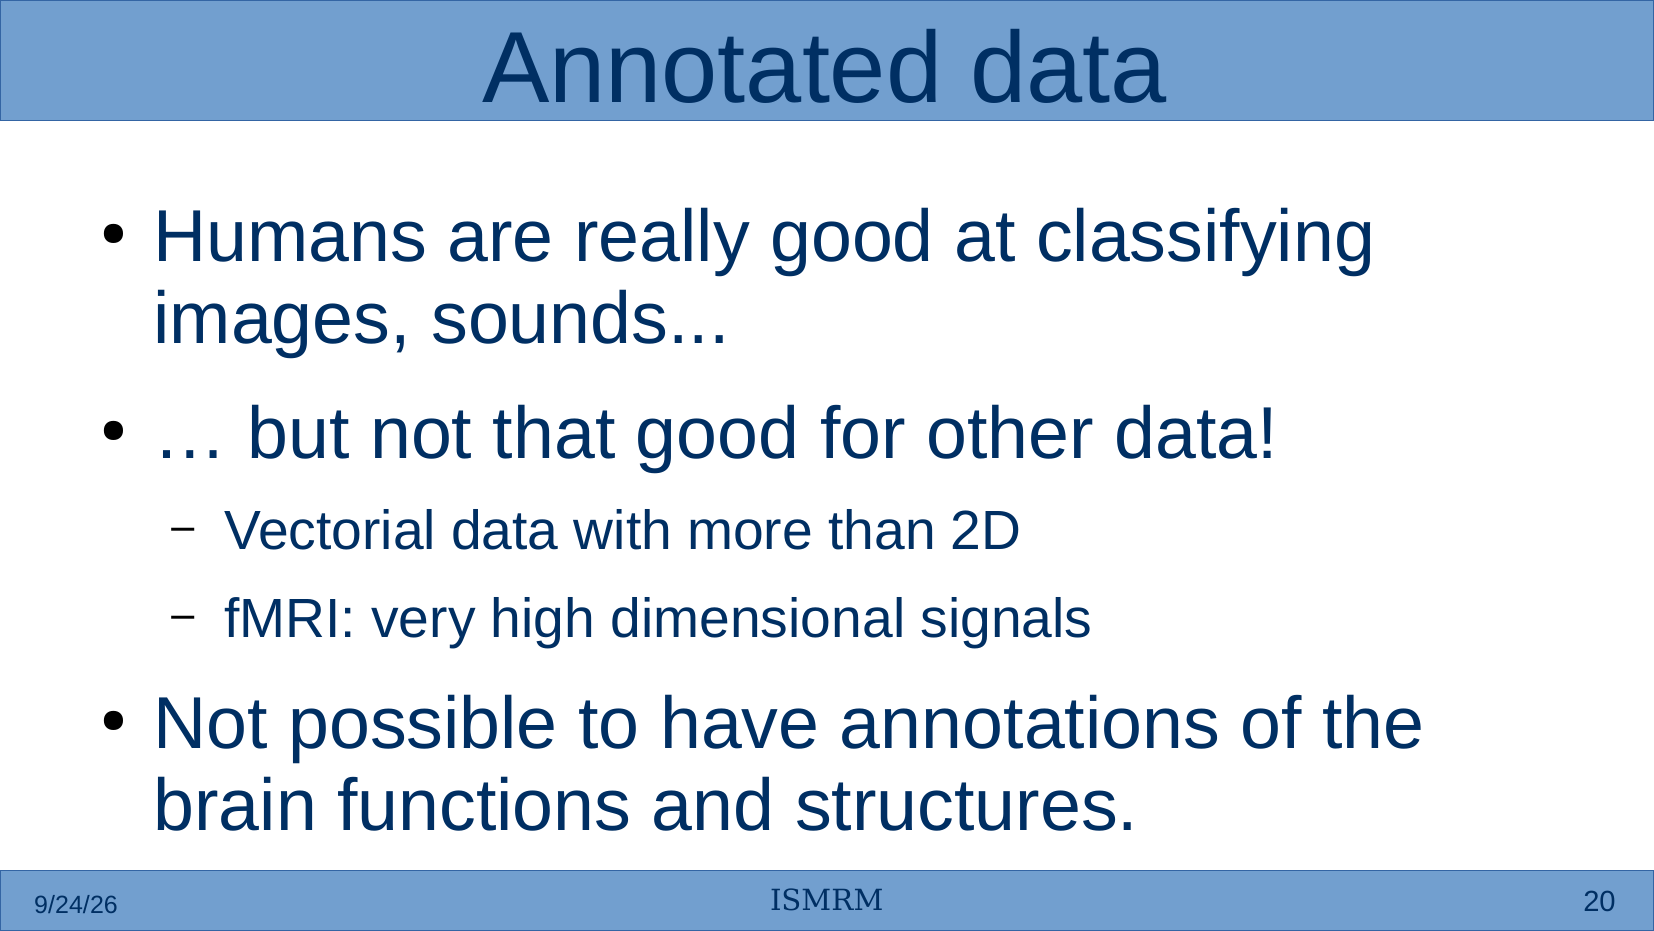

# Annotated data
Humans are really good at classifying images, sounds...
… but not that good for other data!
Vectorial data with more than 2D
fMRI: very high dimensional signals
Not possible to have annotations of the brain functions and structures.
20